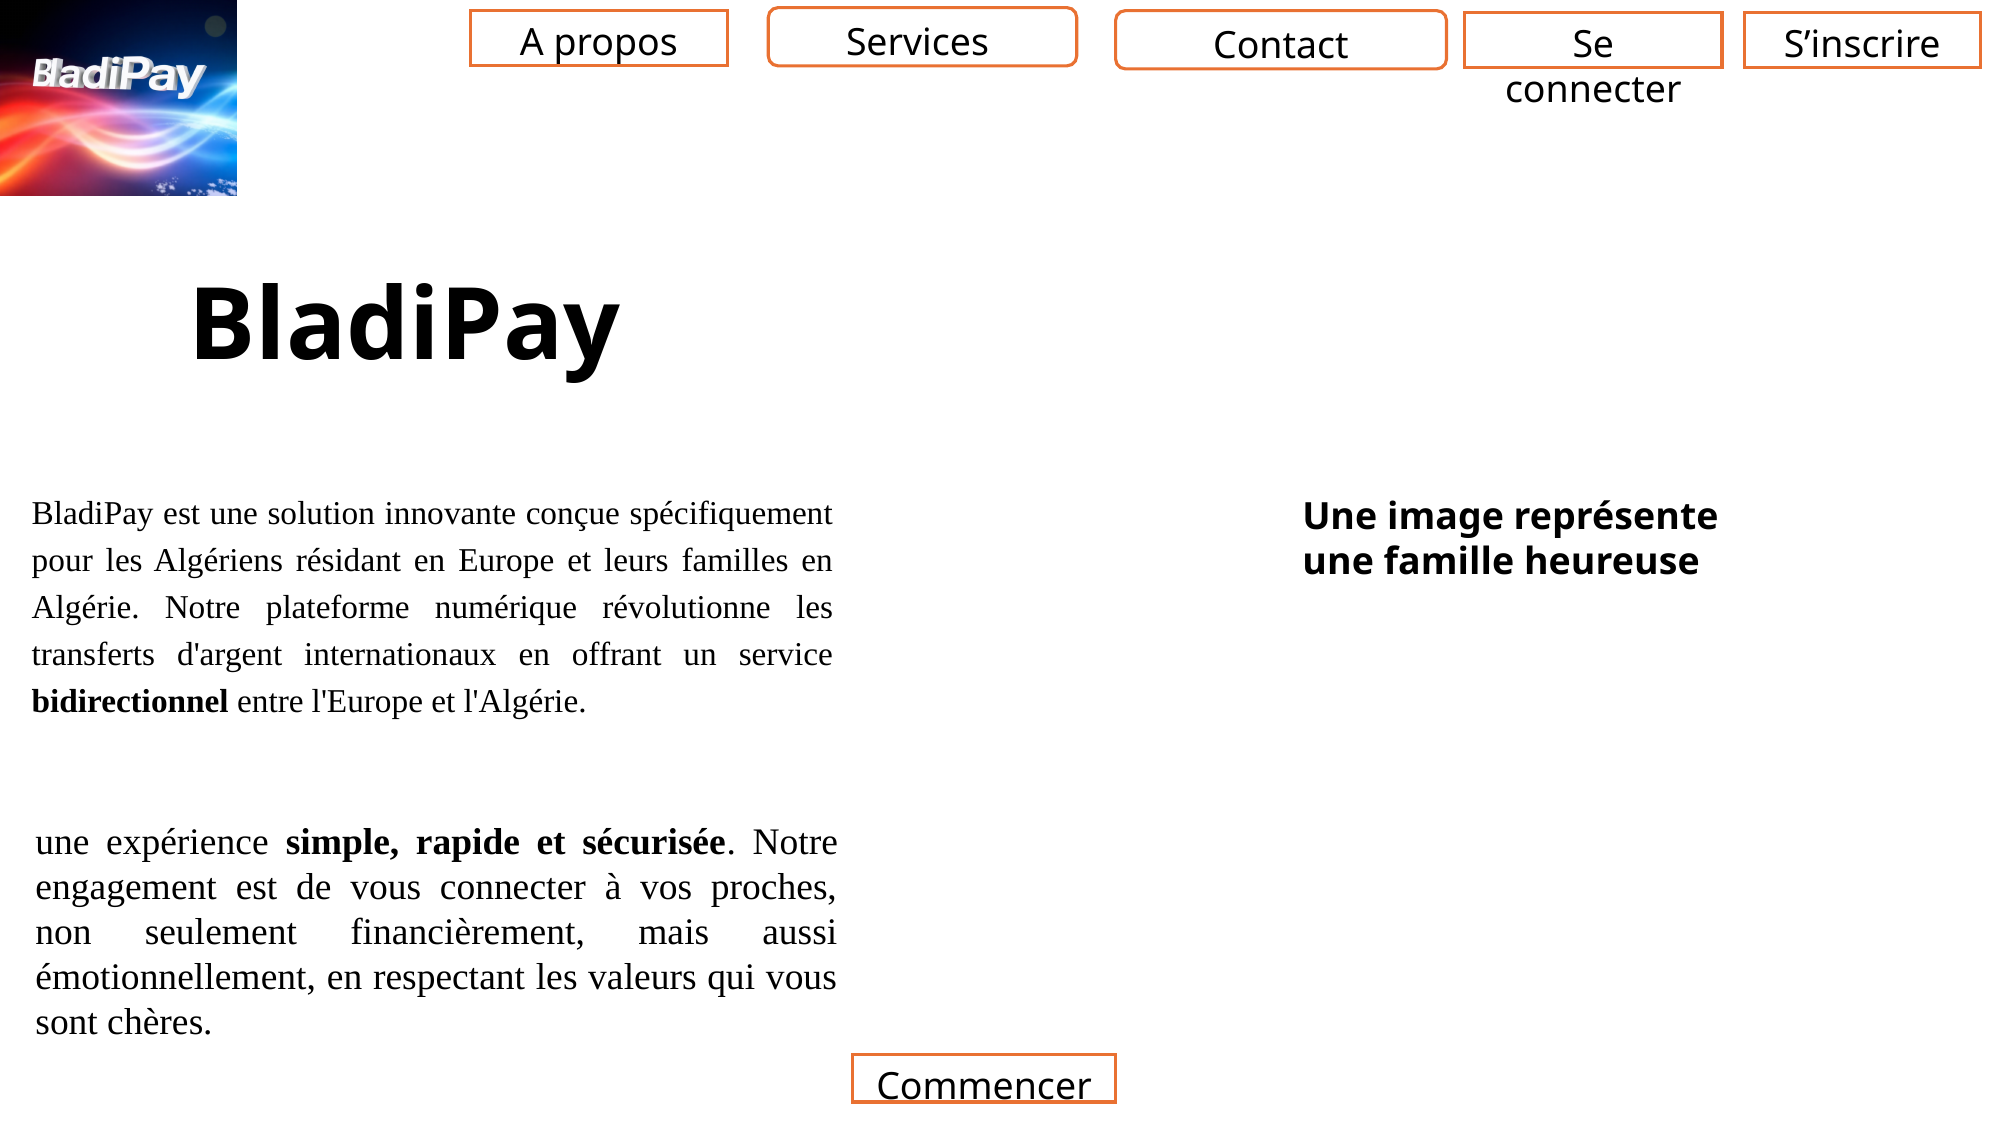

Services
A propos
Contact
Se connecter
S’inscrire
BladiPay
BladiPay est une solution innovante conçue spécifiquement pour les Algériens résidant en Europe et leurs familles en Algérie. Notre plateforme numérique révolutionne les transferts d'argent internationaux en offrant un service bidirectionnel entre l'Europe et l'Algérie.
Une image représente une famille heureuse
une expérience simple, rapide et sécurisée. Notre engagement est de vous connecter à vos proches, non seulement financièrement, mais aussi émotionnellement, en respectant les valeurs qui vous sont chères.
Commencer